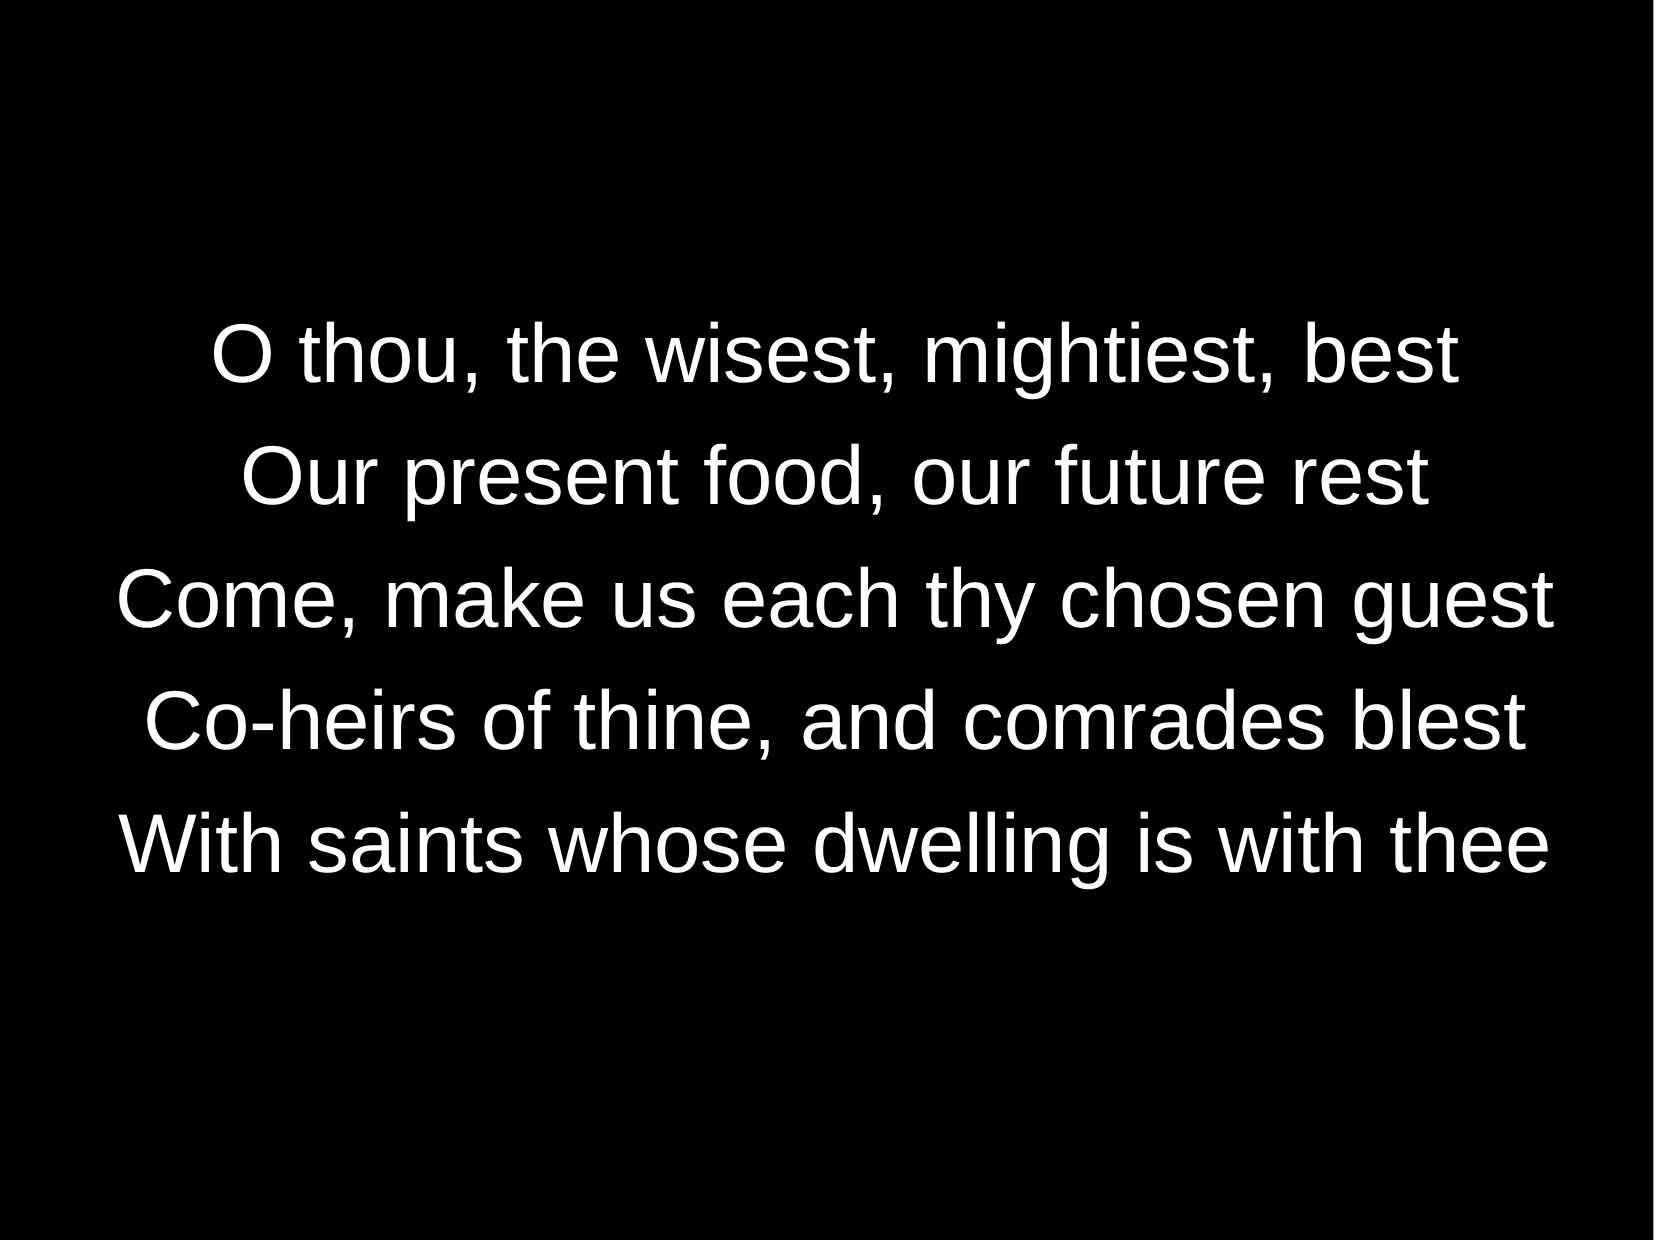

#
O thou, the wisest, mightiest, best
Our present food, our future rest
Come, make us each thy chosen guest
Co-heirs of thine, and comrades blest
With saints whose dwelling is with thee